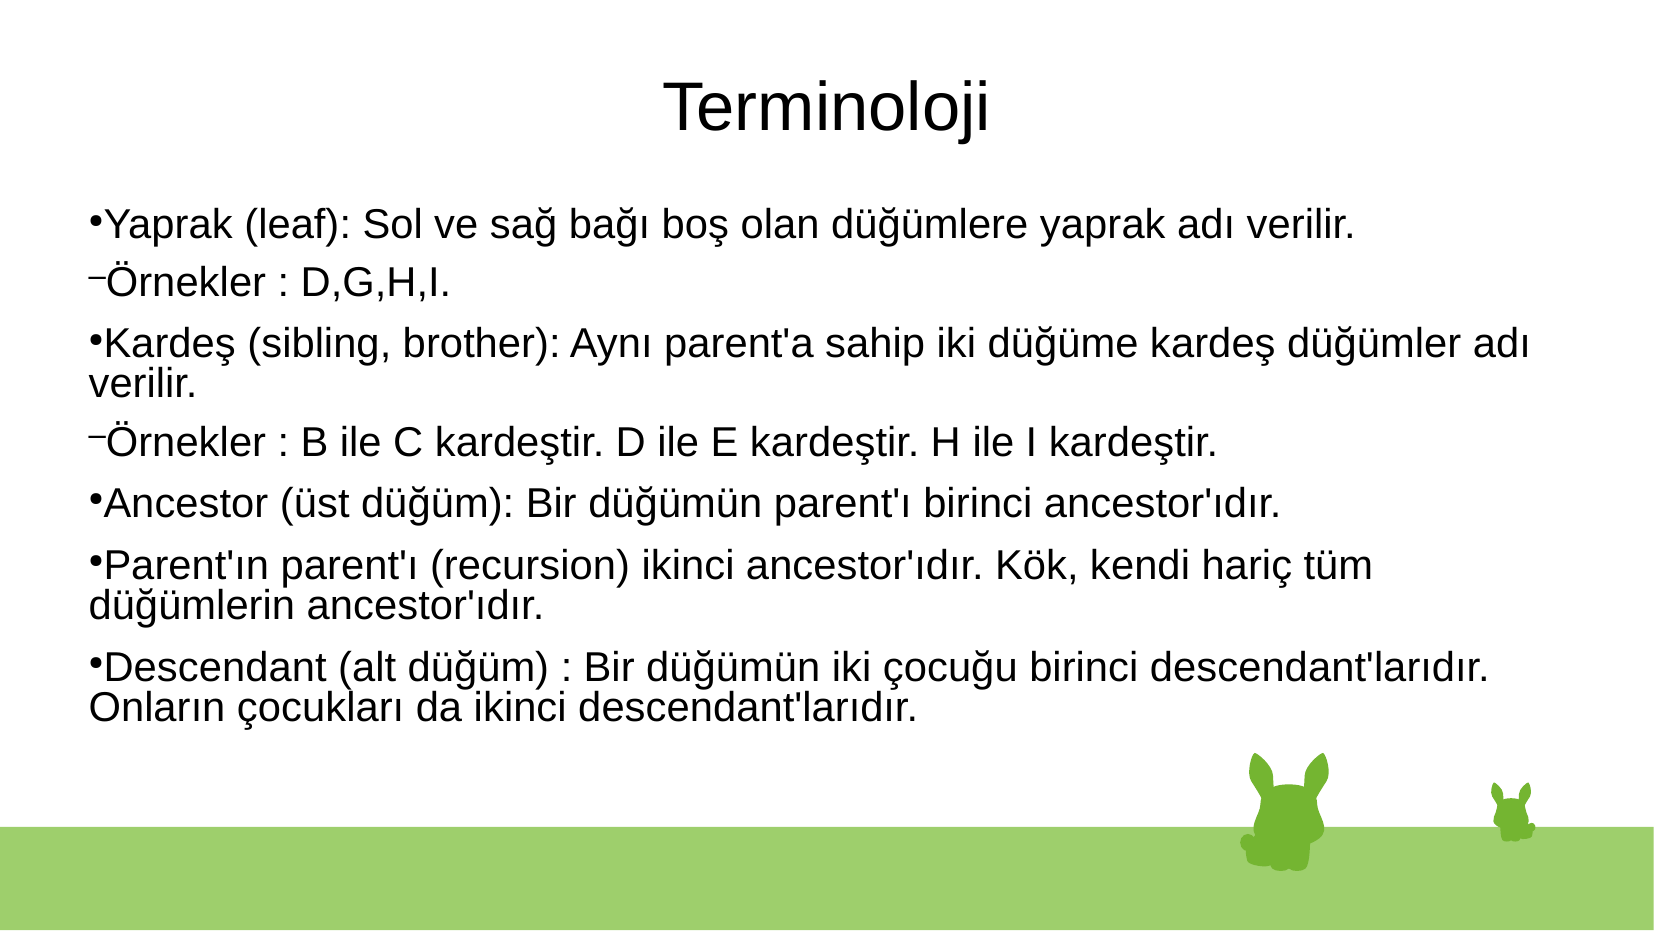

# Terminoloji
﻿Yaprak (leaf): Sol ve sağ bağı boş olan düğümlere yaprak adı verilir.
Örnekler : D,G,H,I.
Kardeş (sibling, brother): Aynı parent'a sahip iki düğüme kardeş düğümler adı verilir.
Örnekler : B ile C kardeştir. D ile E kardeştir. H ile I kardeştir.
Ancestor (üst düğüm): Bir düğümün parent'ı birinci ancestor'ıdır.
Parent'ın parent'ı (recursion) ikinci ancestor'ıdır. Kök, kendi hariç tüm düğümlerin ancestor'ıdır.
Descendant (alt düğüm) : Bir düğümün iki çocuğu birinci descendant'larıdır. Onların çocukları da ikinci descendant'larıdır.